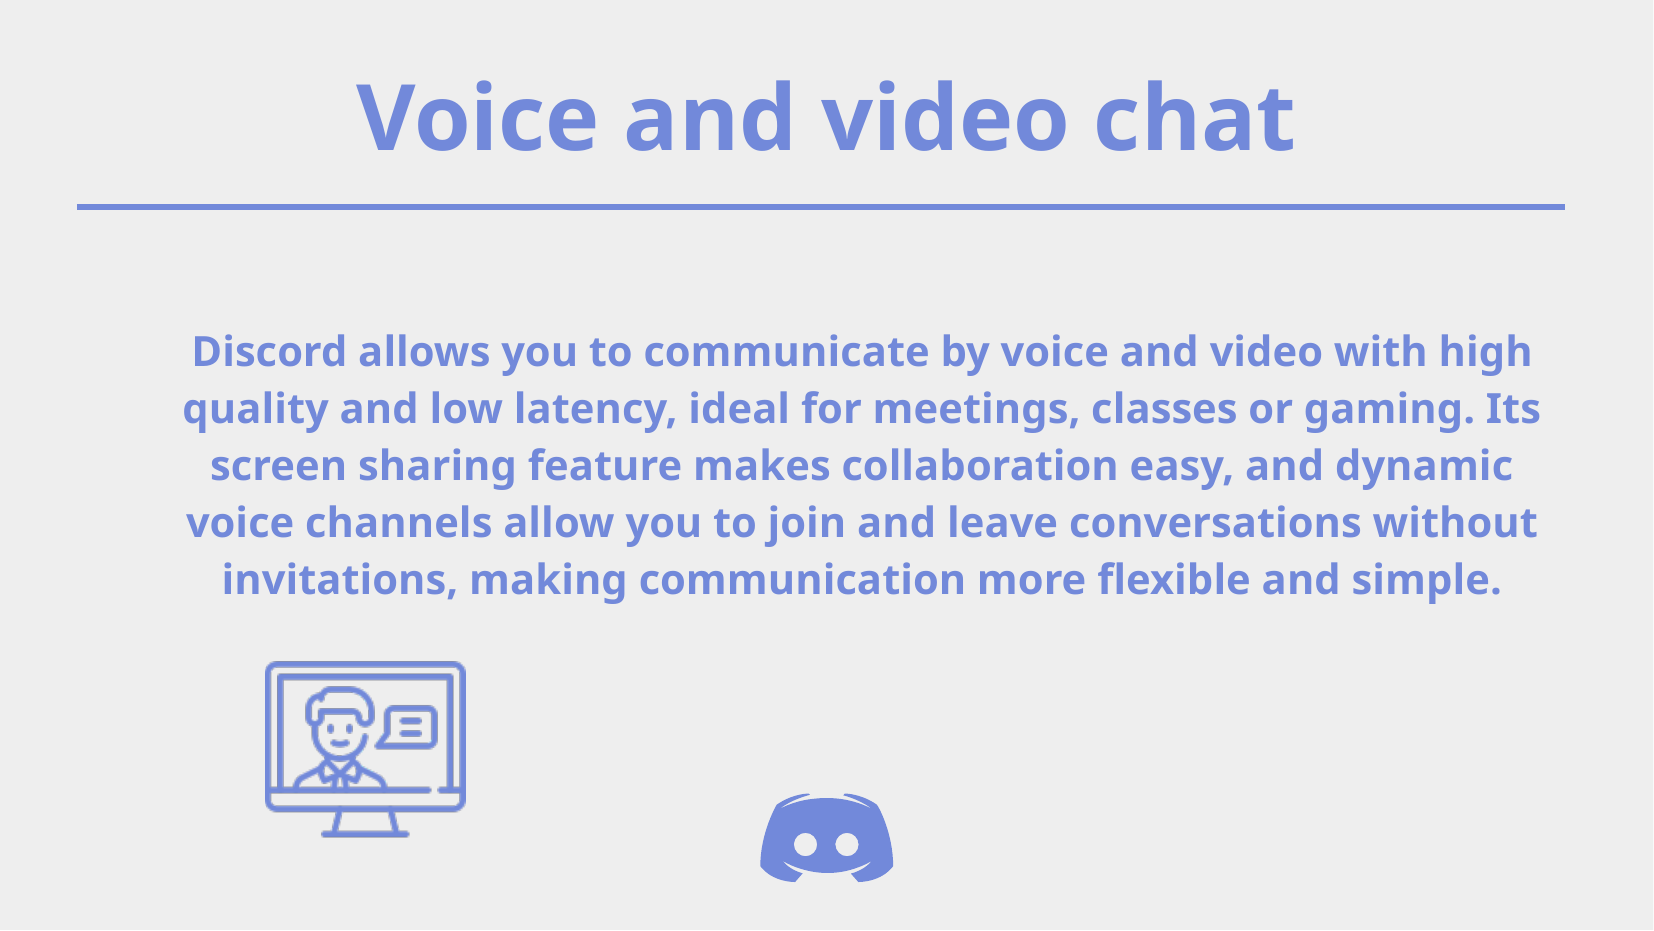

# Voice and video chat
Discord allows you to communicate by voice and video with high quality and low latency, ideal for meetings, classes or gaming. Its screen sharing feature makes collaboration easy, and dynamic voice channels allow you to join and leave conversations without invitations, making communication more flexible and simple.